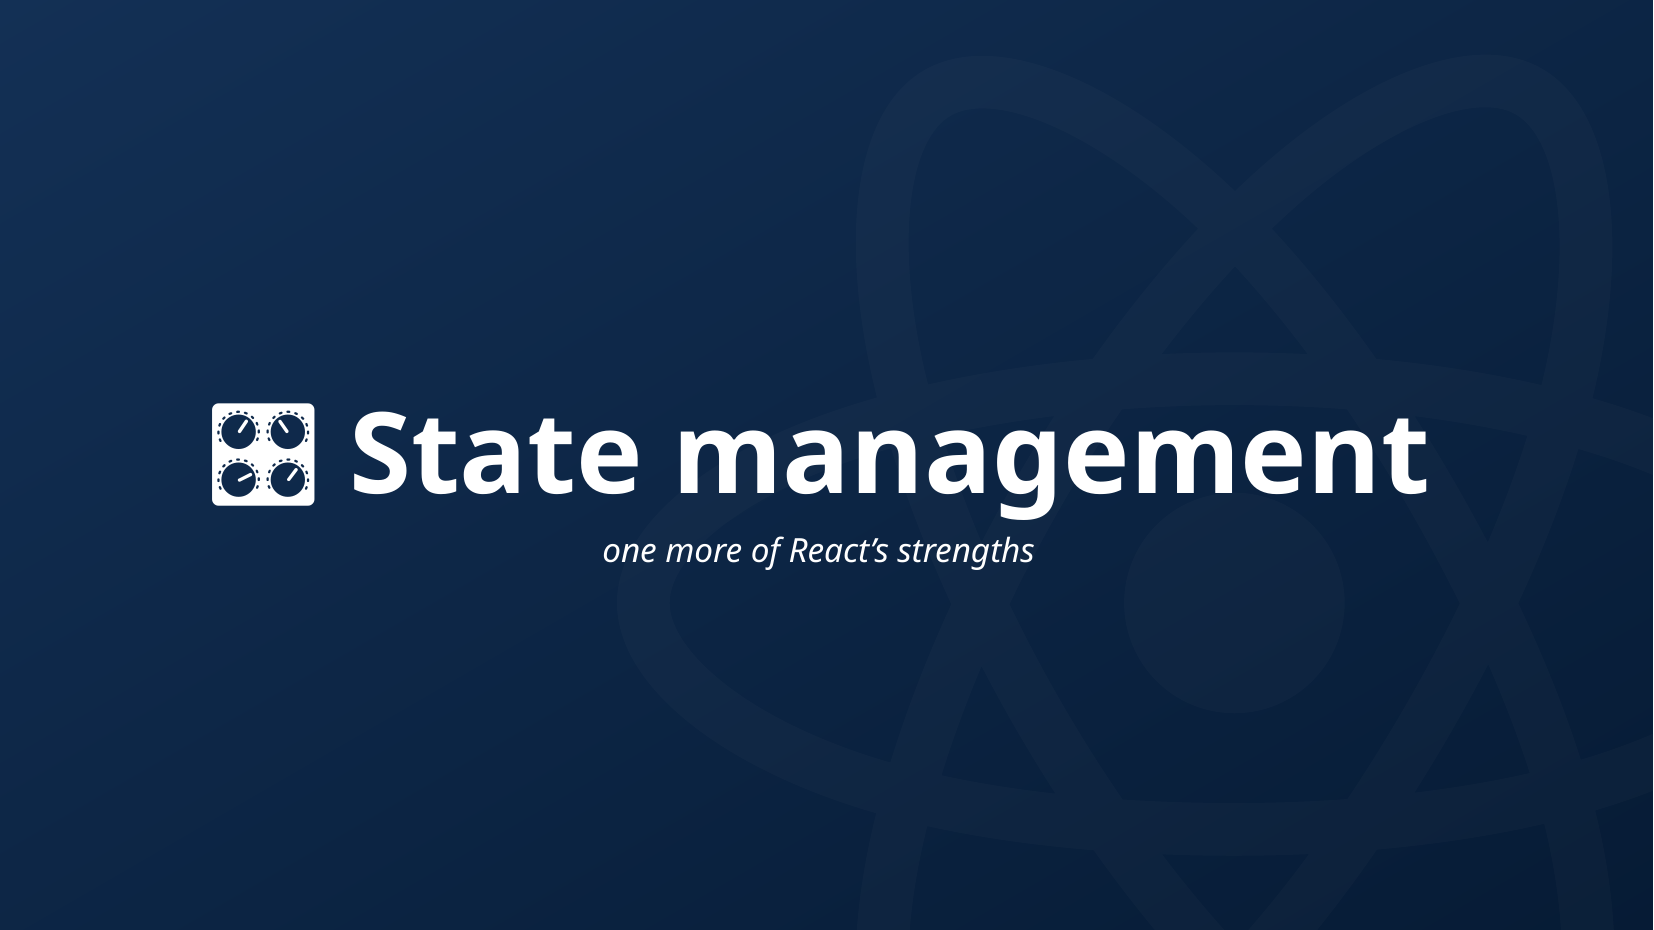

# 🎛 State management one more of React’s strengths